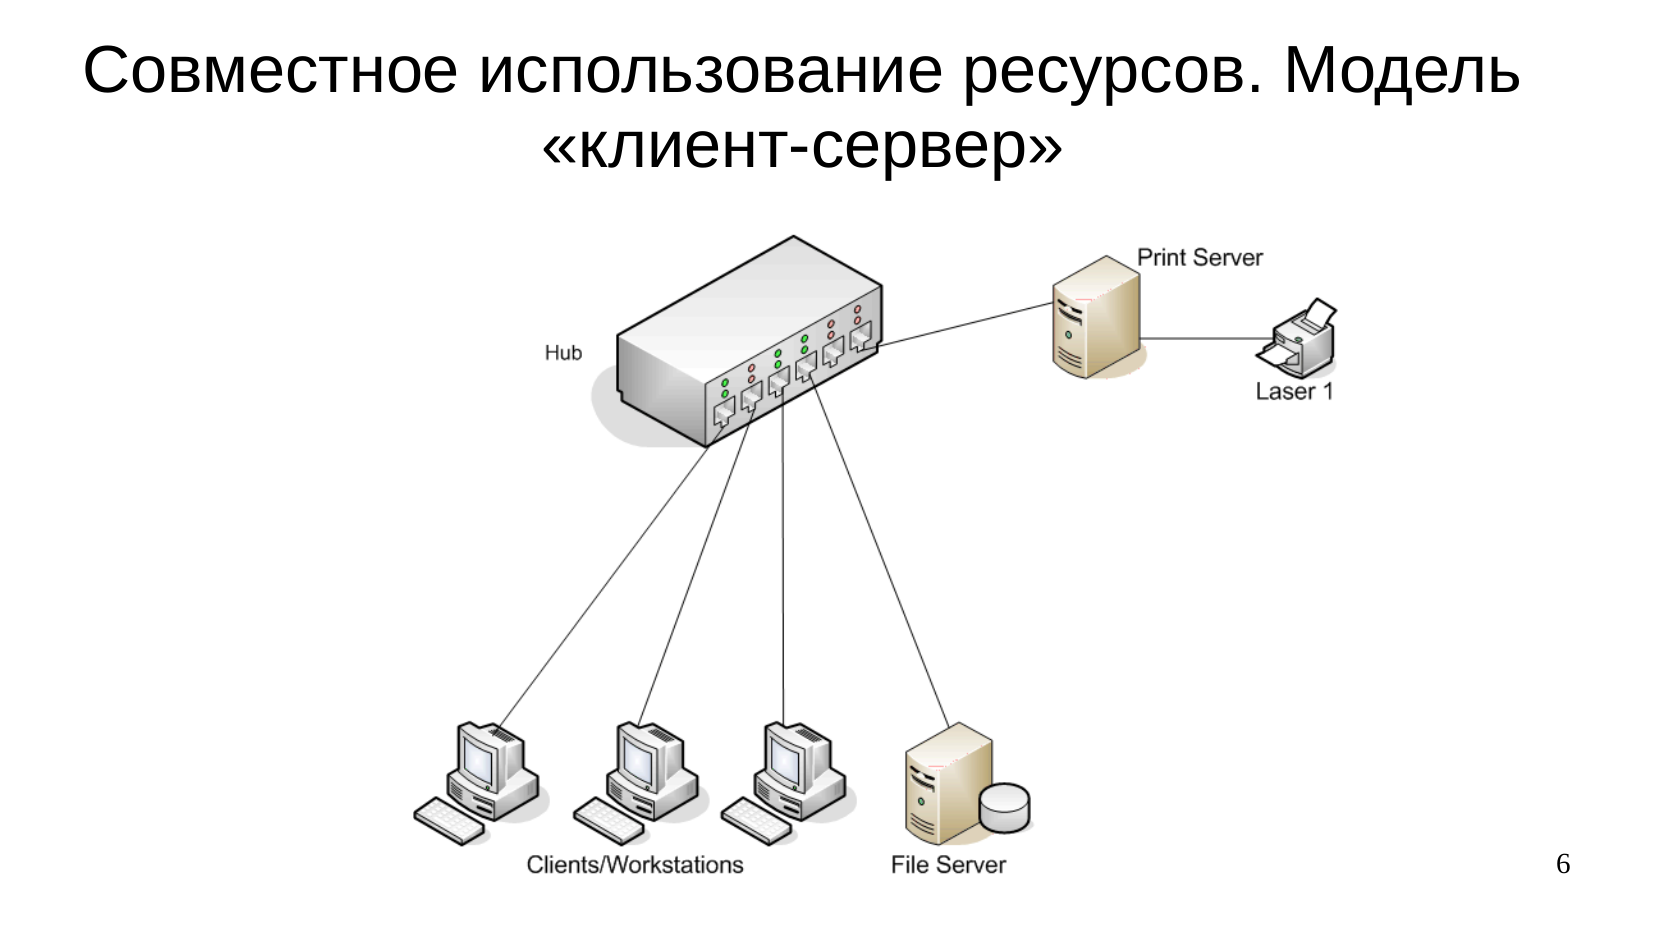

# Совместное использование ресурсов. Модель «клиент-сервер»
6